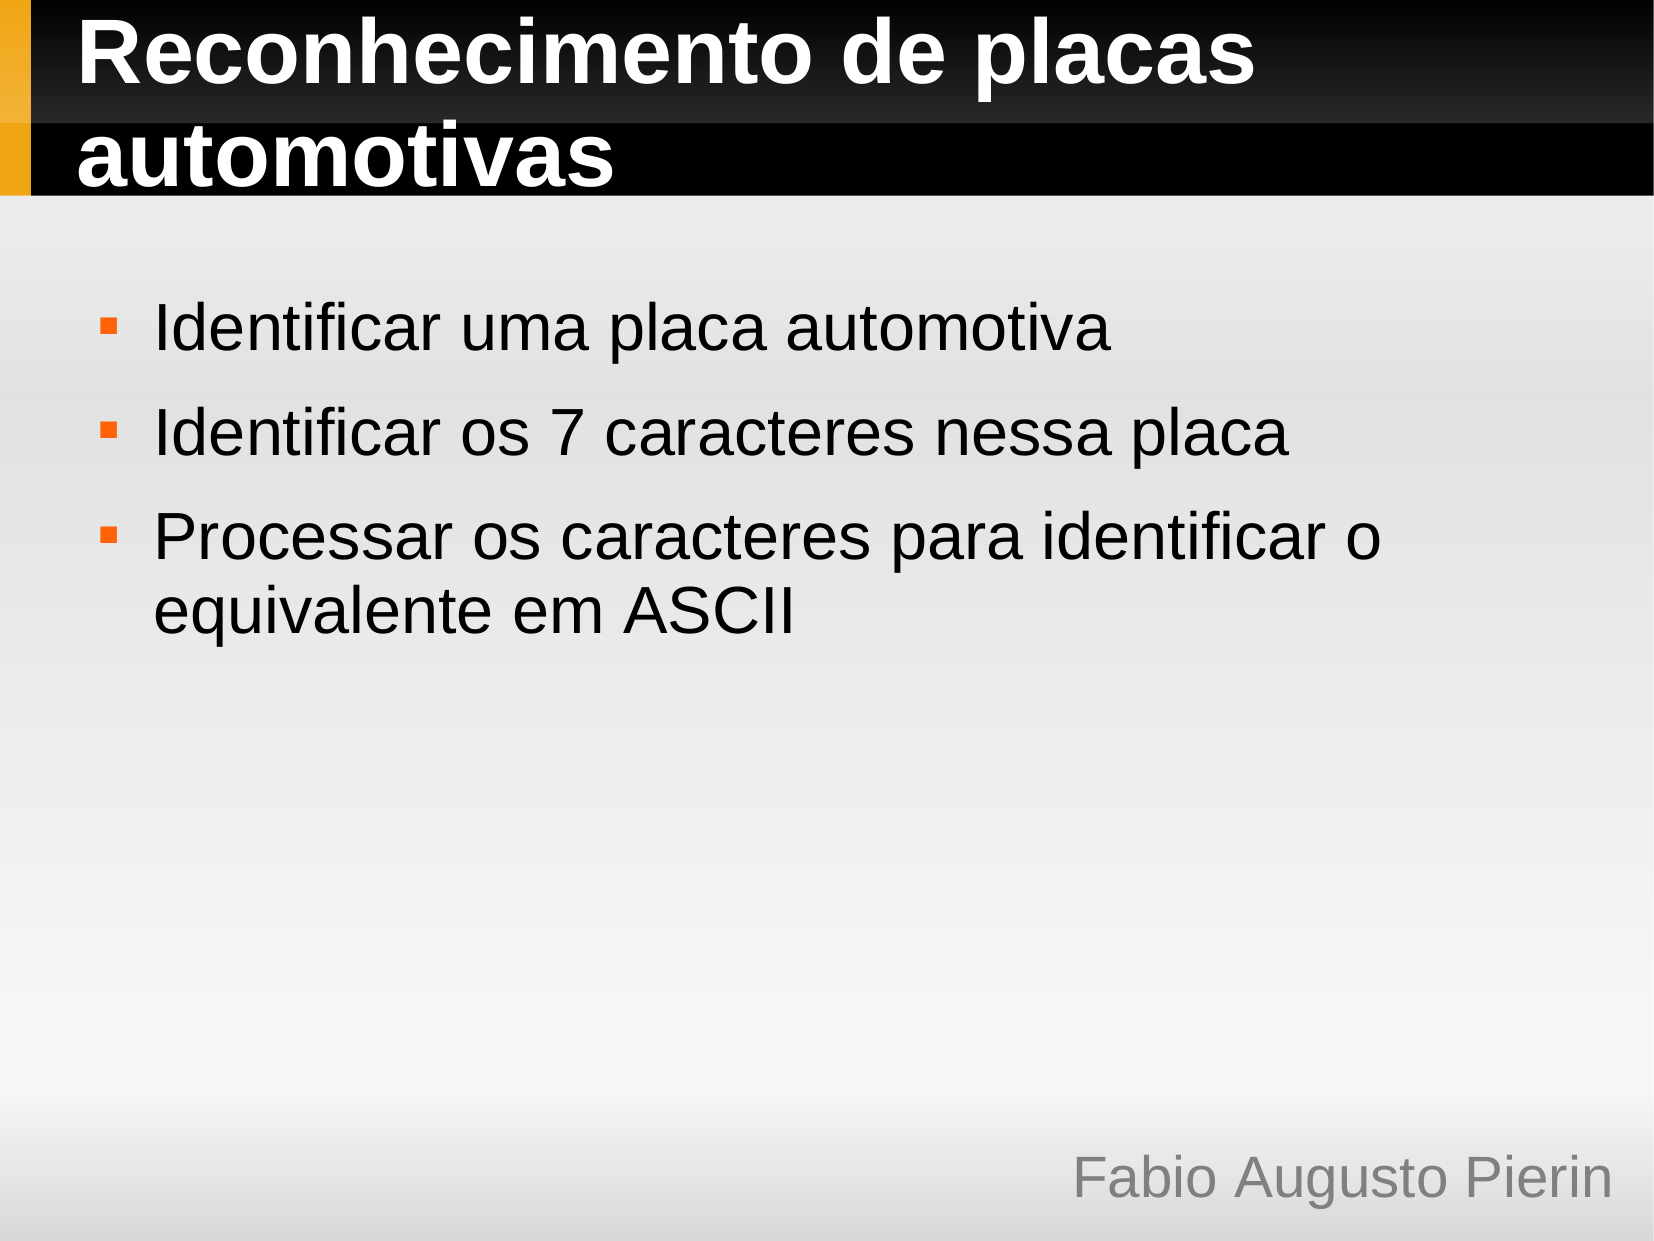

# Reconhecimento de placas automotivas
Identificar uma placa automotiva
Identificar os 7 caracteres nessa placa
Processar os caracteres para identificar o equivalente em ASCII
Fabio Augusto Pierin